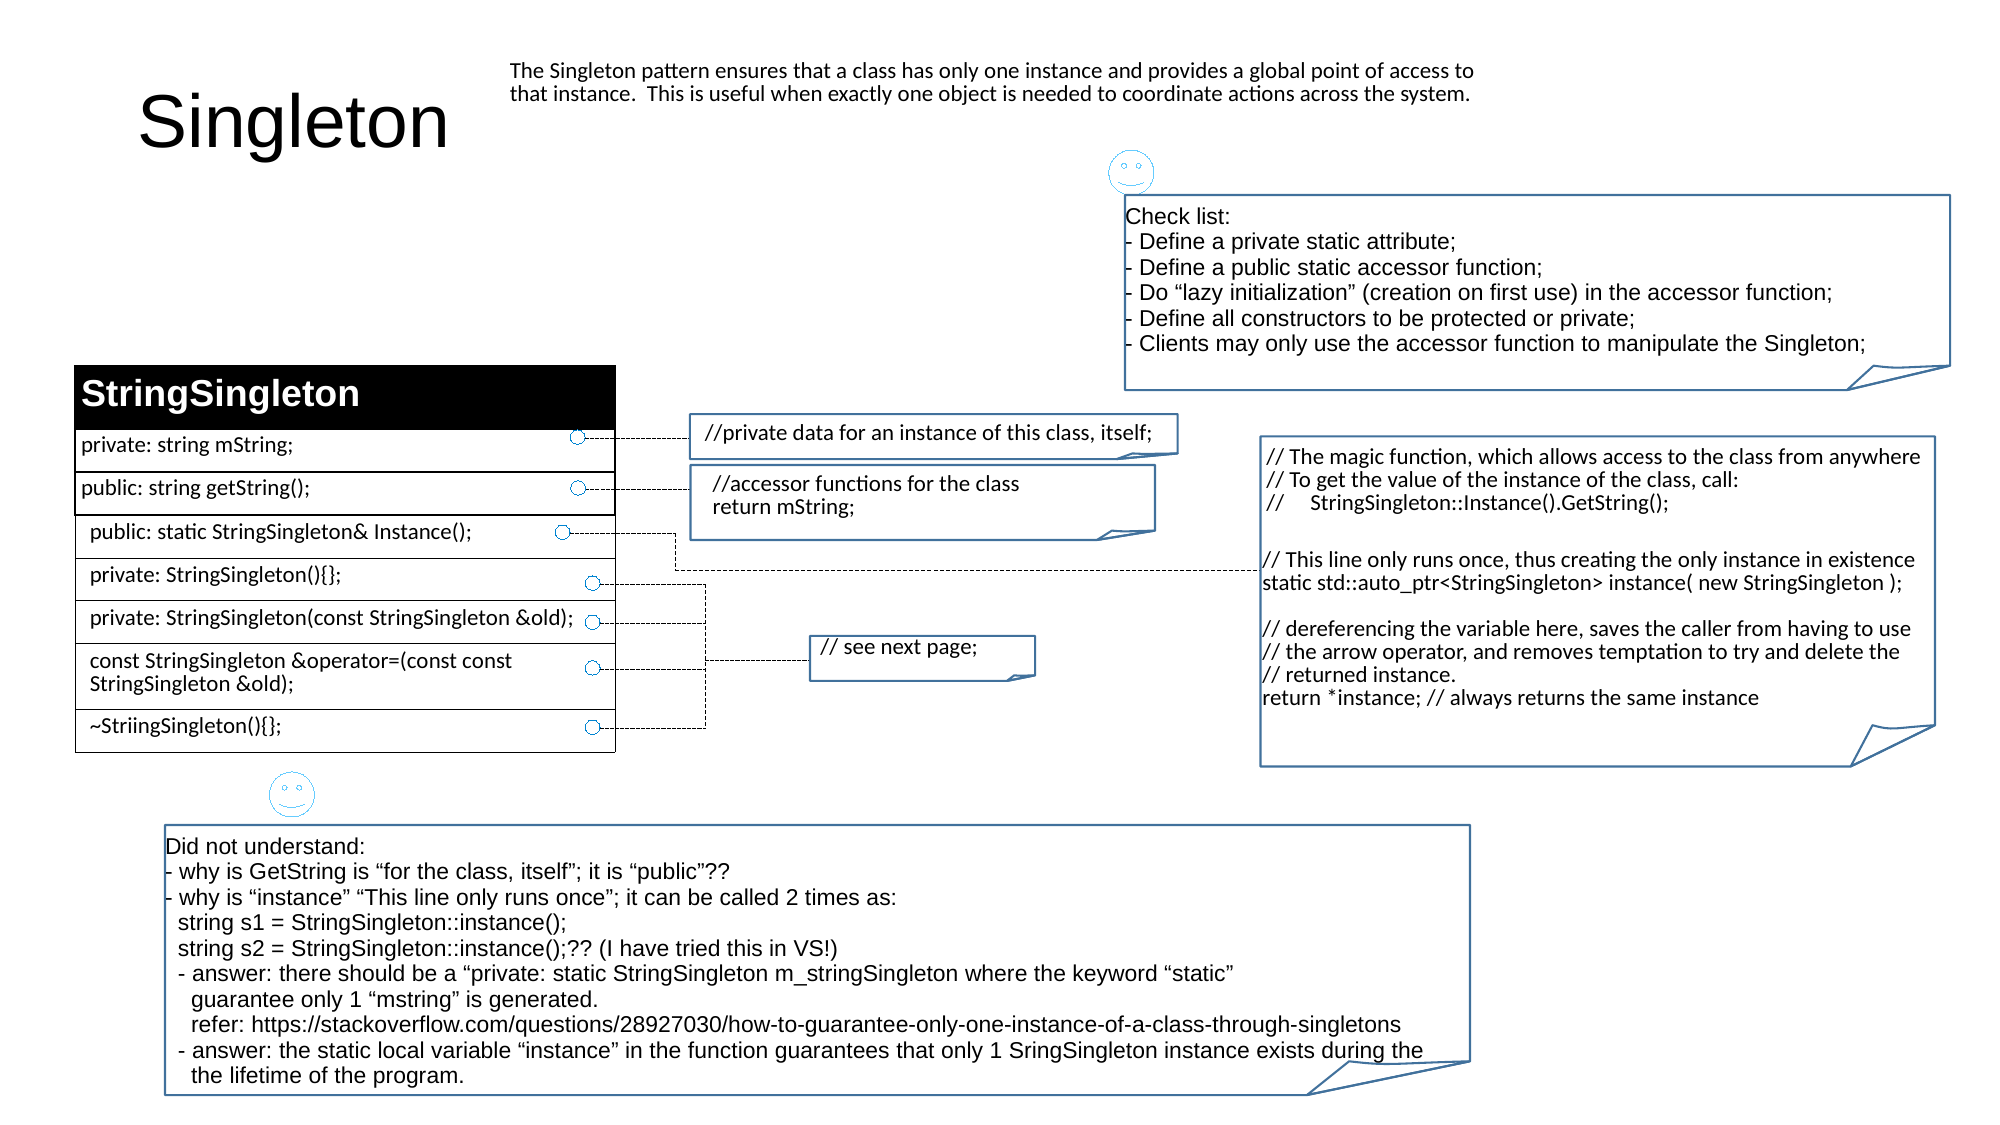

The Singleton pattern ensures that a class has only one instance and provides a global point of access to that instance. This is useful when exactly one object is needed to coordinate actions across the system.
# Singleton
Check list:
- Define a private static attribute;
- Define a public static accessor function;
- Do “lazy initialization” (creation on first use) in the accessor function;
- Define all constructors to be protected or private;
- Clients may only use the accessor function to manipulate the Singleton;
| StringSingleton |
| --- |
| private: string mString; |
| public: string getString(); |
| public: static StringSingleton& Instance(); |
| private: StringSingleton(){}; |
| private: StringSingleton(const StringSingleton &old); |
| const StringSingleton &operator=(const const StringSingleton &old); |
| ~StriingSingleton(){}; |
//private data for an instance of this class, itself;
 // The magic function, which allows access to the class from anywhere
 // To get the value of the instance of the class, call:
 // StringSingleton::Instance().GetString();
// This line only runs once, thus creating the only instance in existence
static std::auto_ptr<StringSingleton> instance( new StringSingleton );
// dereferencing the variable here, saves the caller from having to use
// the arrow operator, and removes temptation to try and delete the
// returned instance.
return *instance; // always returns the same instance
//accessor functions for the class
return mString;
// see next page;
Did not understand:
- why is GetString is “for the class, itself”; it is “public”??
- why is “instance” “This line only runs once”; it can be called 2 times as:
 string s1 = StringSingleton::instance();
 string s2 = StringSingleton::instance();?? (I have tried this in VS!)
 - answer: there should be a “private: static StringSingleton m_stringSingleton where the keyword “static”
 guarantee only 1 “mstring” is generated.
 refer: https://stackoverflow.com/questions/28927030/how-to-guarantee-only-one-instance-of-a-class-through-singletons
 - answer: the static local variable “instance” in the function guarantees that only 1 SringSingleton instance exists during the
 the lifetime of the program.